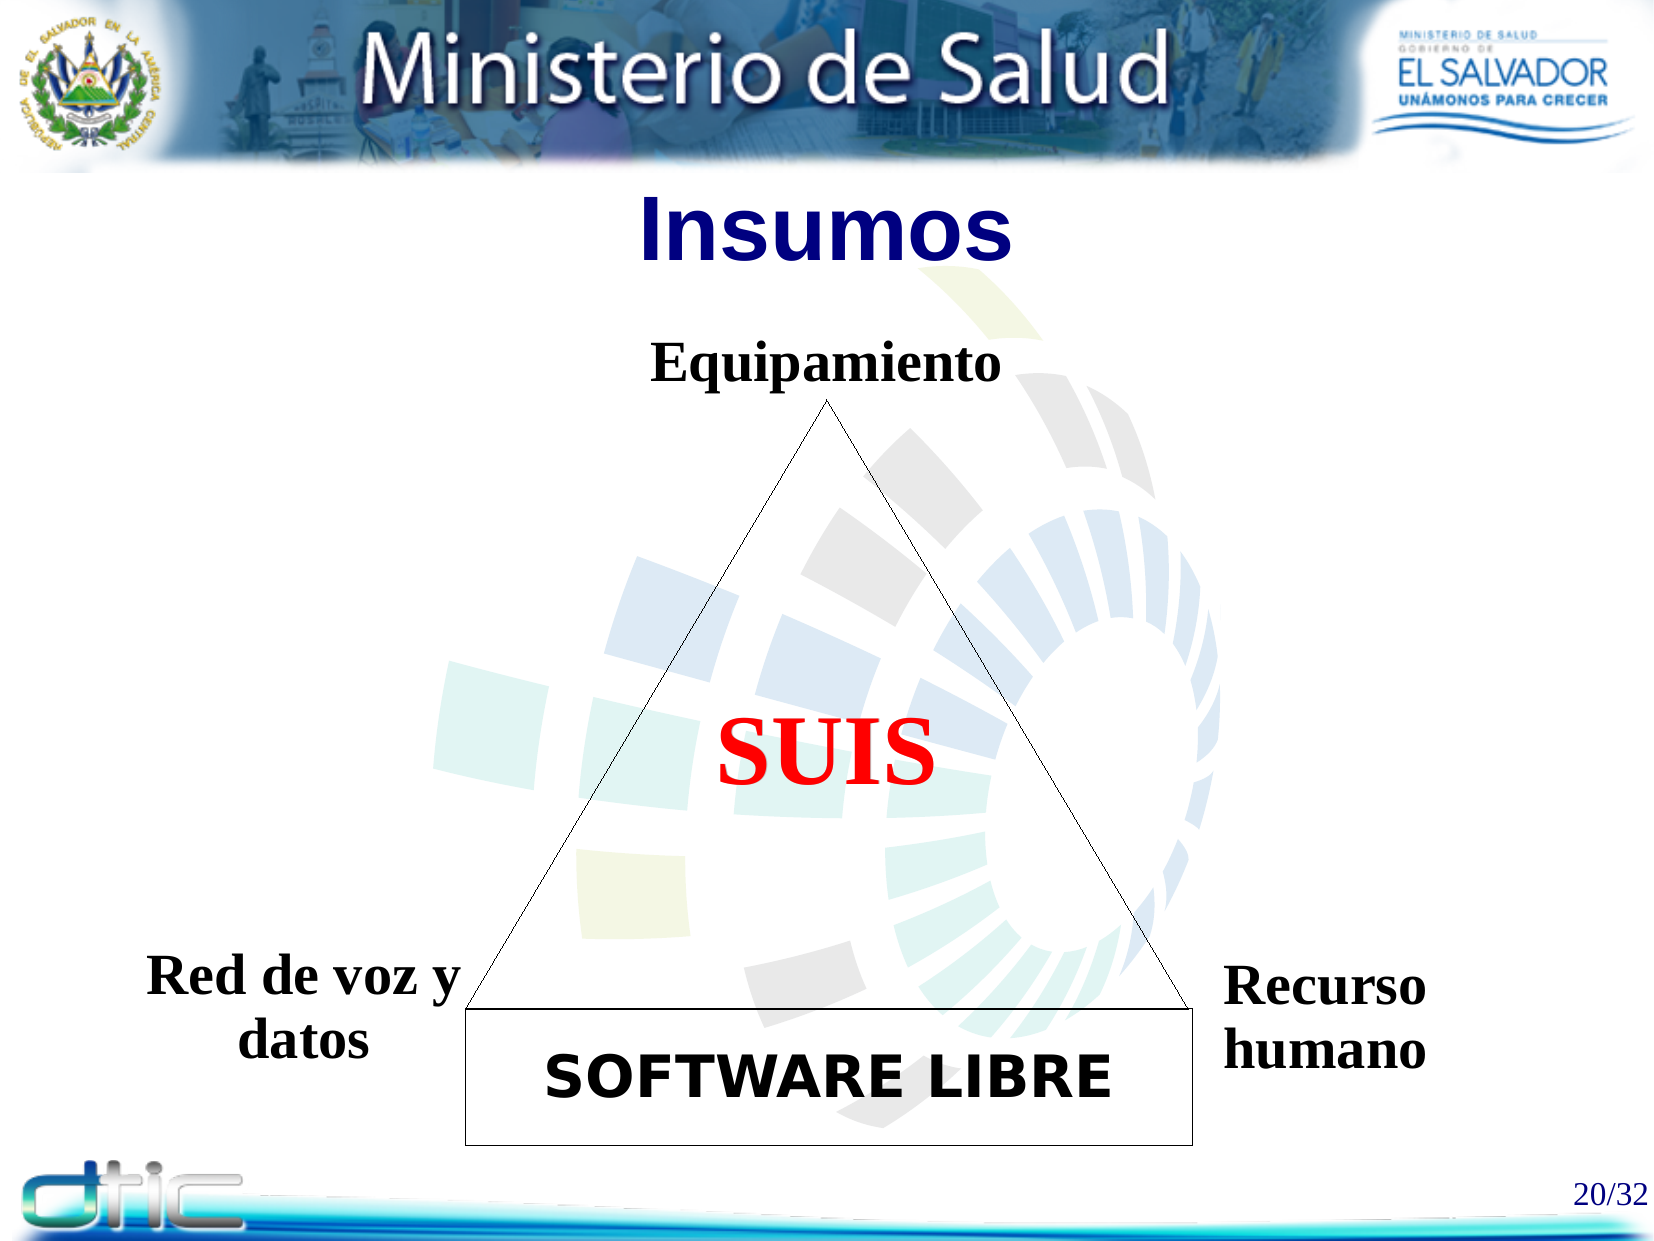

# Insumos
Equipamiento
SUIS
Red de voz y datos
Recurso humano
SOFTWARE LIBRE